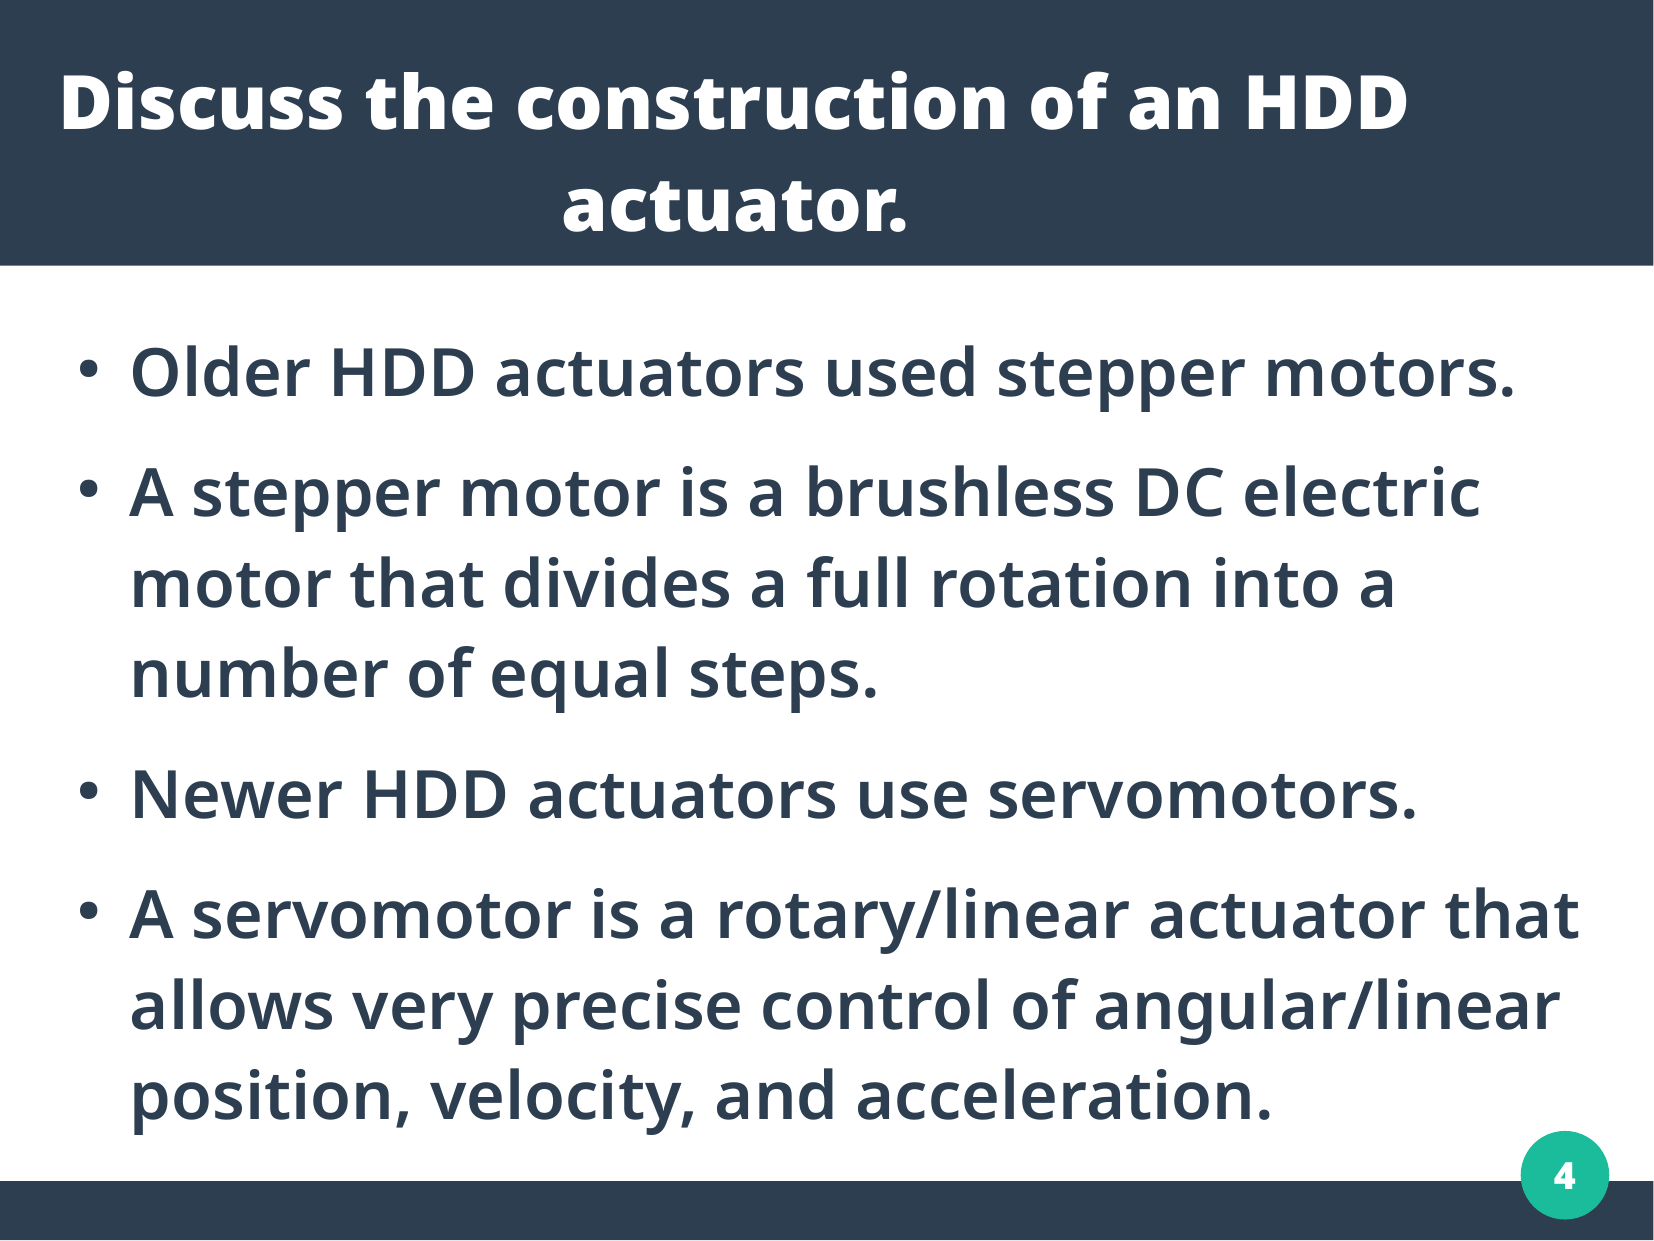

# Discuss the construction of an HDD actuator.
Older HDD actuators used stepper motors.
A stepper motor is a brushless DC electric motor that divides a full rotation into a number of equal steps.
Newer HDD actuators use servomotors.
A servomotor is a rotary/linear actuator that allows very precise control of angular/linear position, velocity, and acceleration.
4